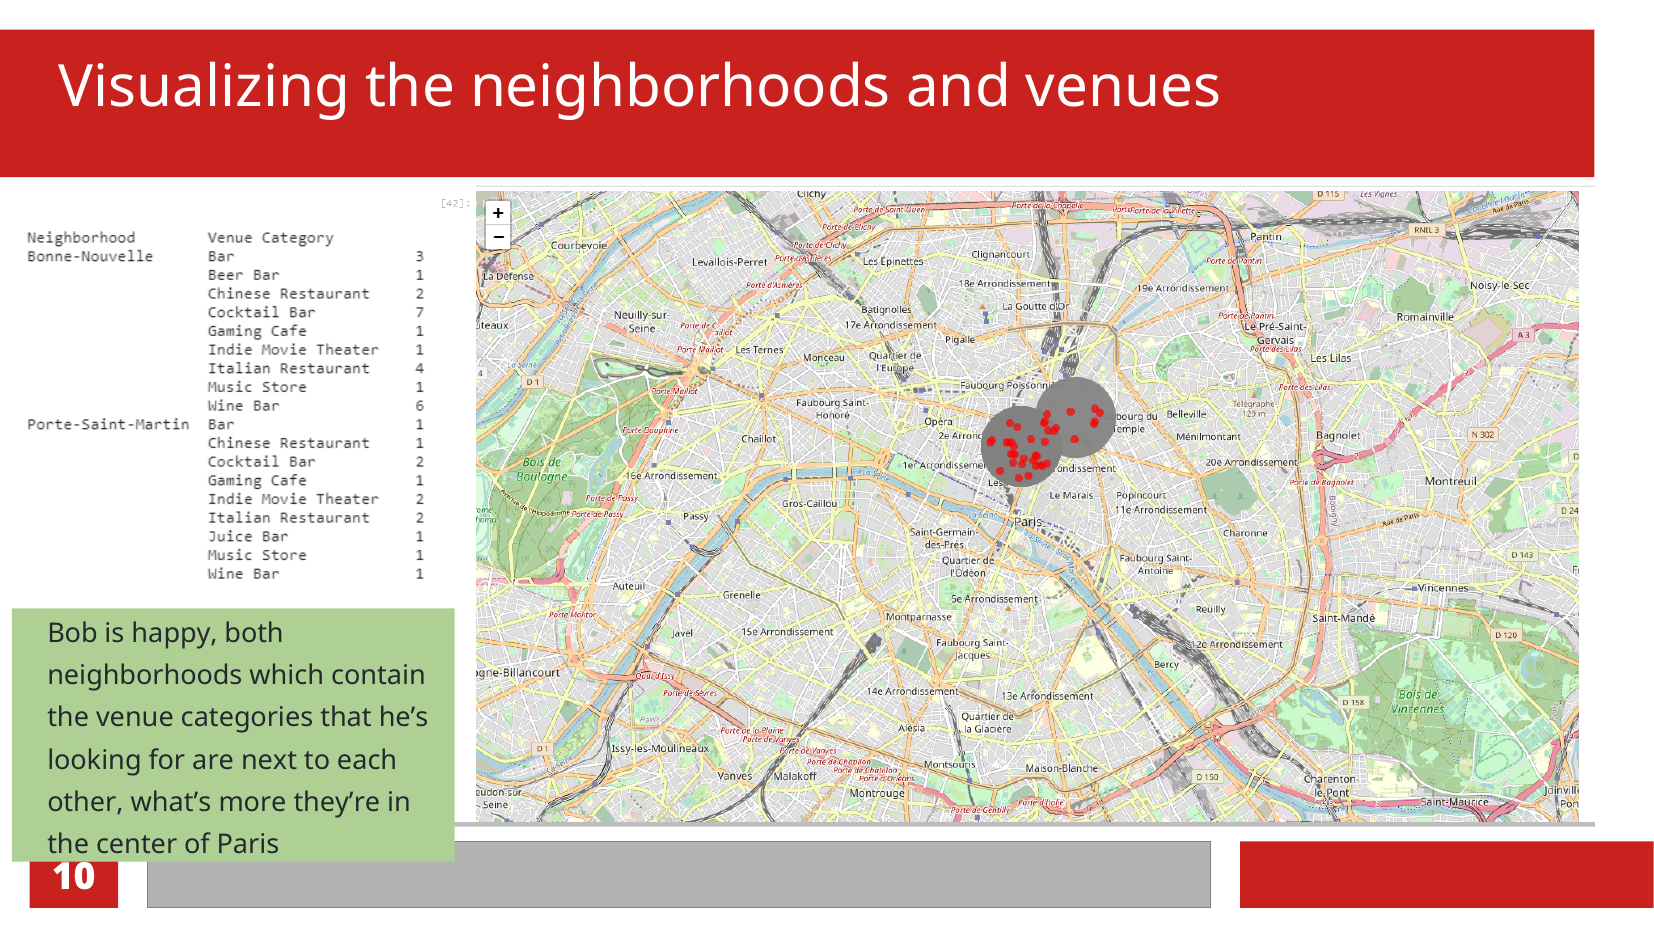

# Visualizing the neighborhoods and venues
Bob is happy, both neighborhoods which contain the venue categories that he’s looking for are next to each other, what’s more they’re in the center of Paris
10